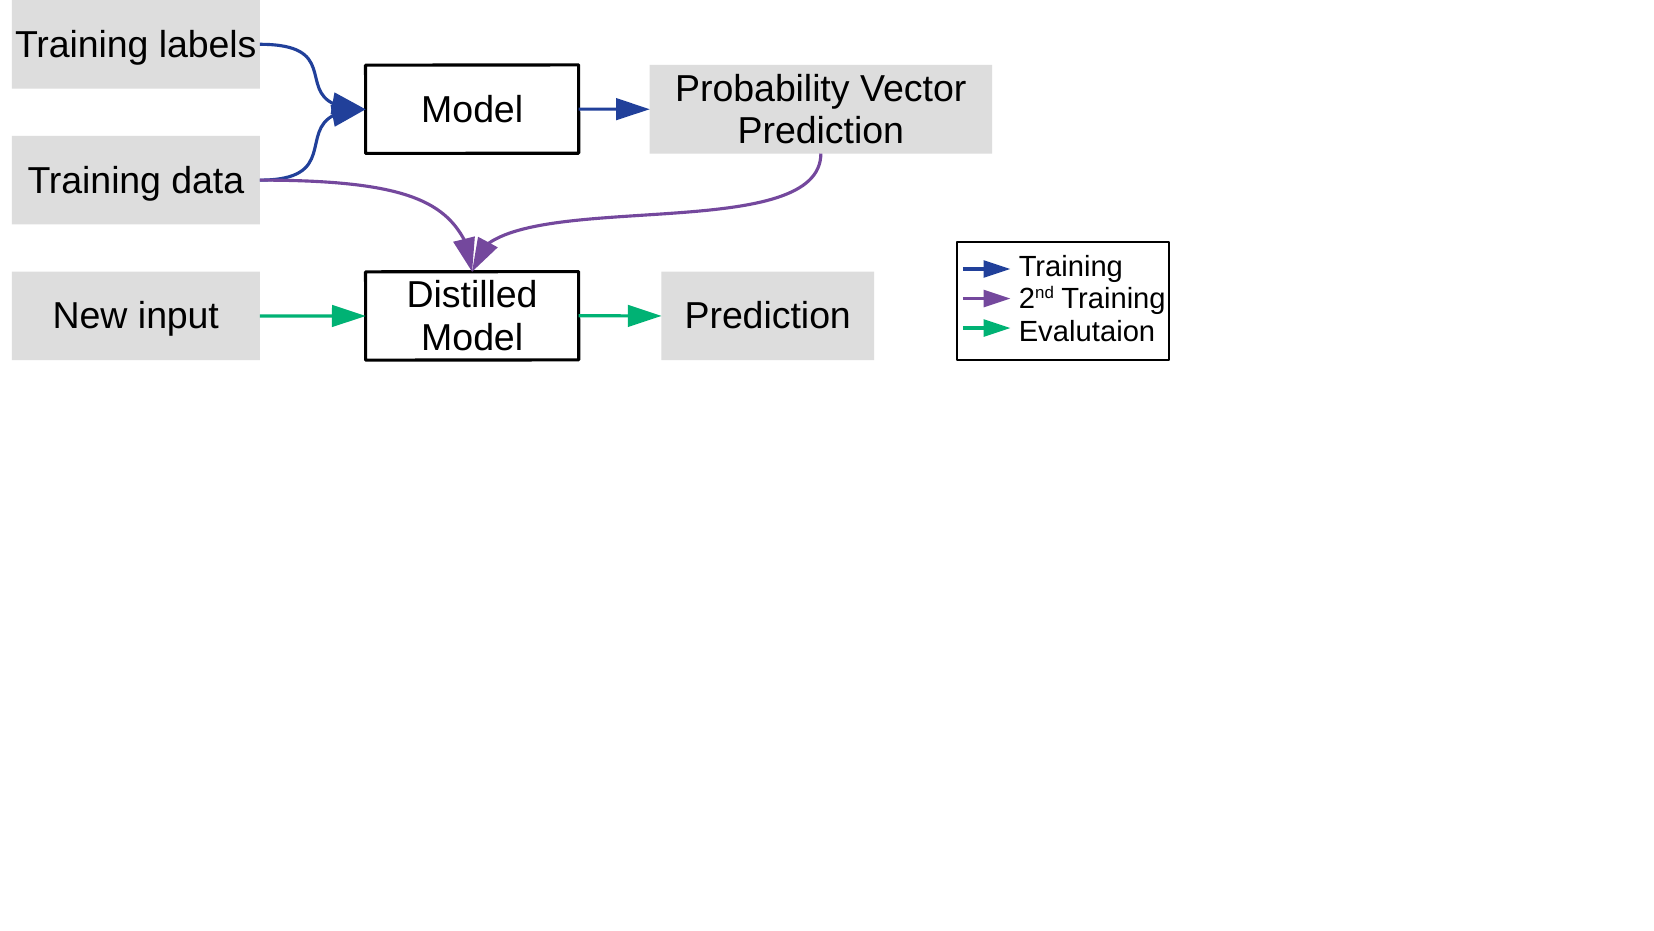

Training labels
Probability Vector
Prediction
Model
Training data
Training
2nd Training
Evalutaion
New input
Prediction
Distilled
Model